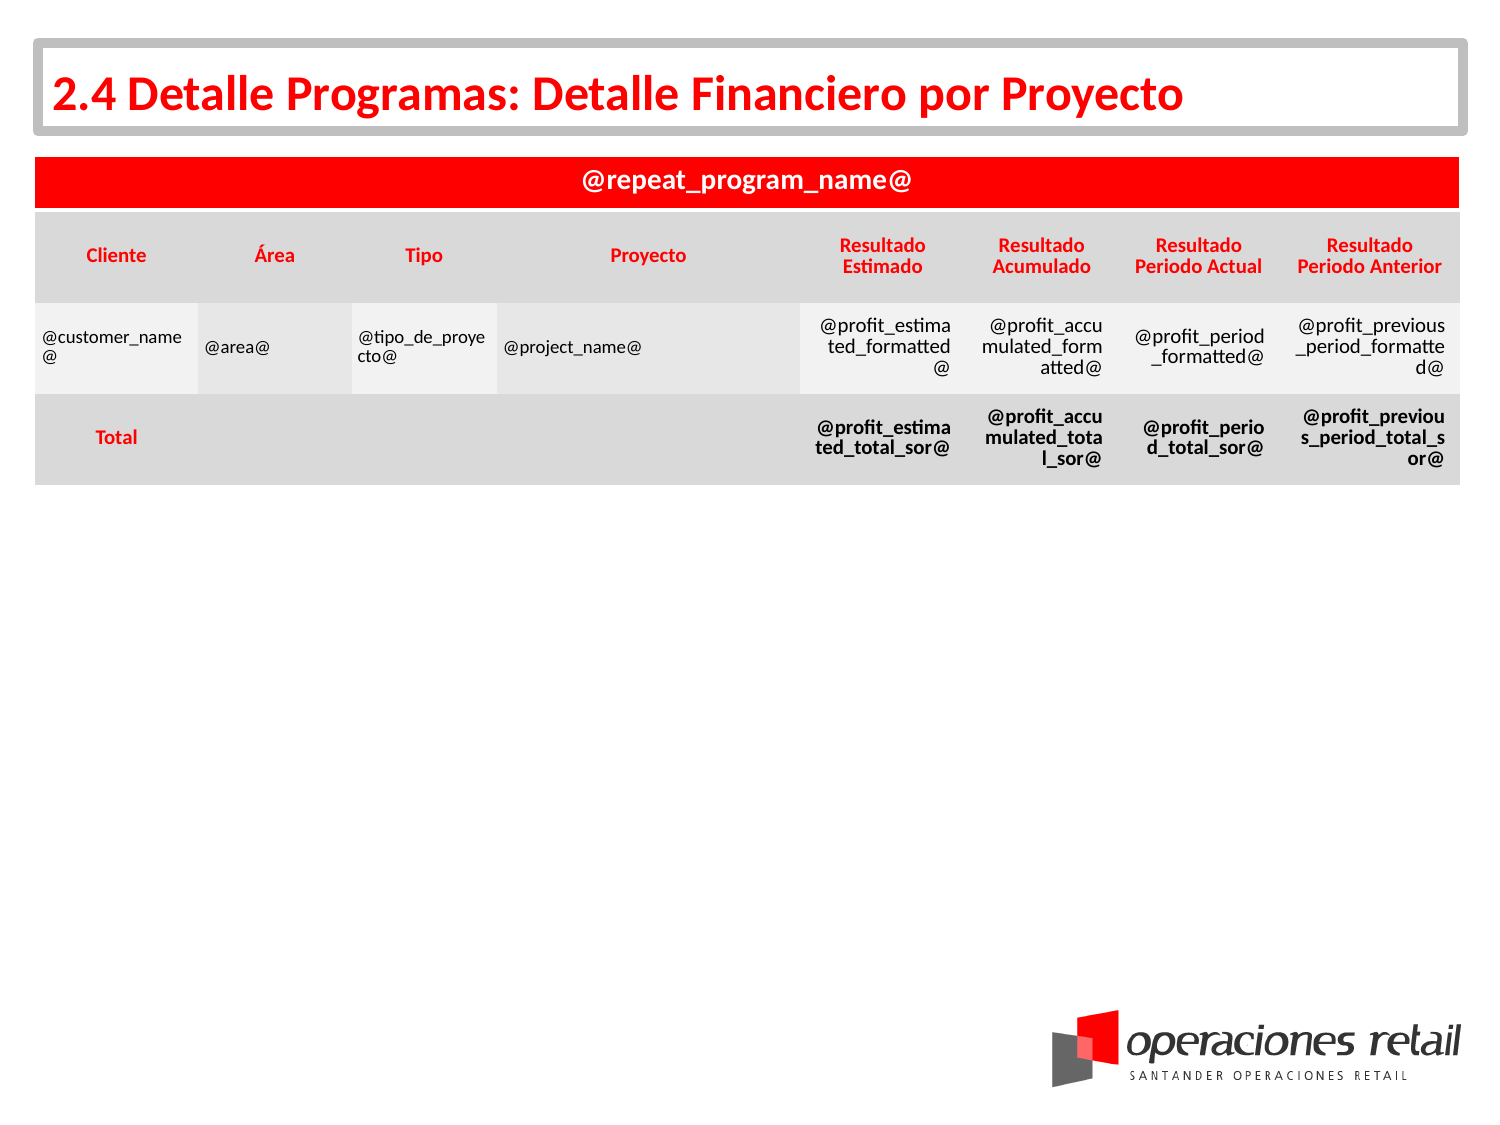

2.4 Detalle Programas: Detalle Financiero por Proyecto
| @repeat\_program\_name@ |
| --- |
| Cliente | Área | Tipo | Proyecto | Resultado Estimado | Resultado Acumulado | Resultado Periodo Actual | Resultado Periodo Anterior |
| --- | --- | --- | --- | --- | --- | --- | --- |
| @customer\_name@ | @area@ | @tipo\_de\_proyecto@ | @project\_name@ | @profit\_estimated\_formatted@ | @profit\_accumulated\_formatted@ | @profit\_period\_formatted@ | @profit\_previous\_period\_formatted@ |
| Total | | | | @profit\_estimated\_total\_sor@ | @profit\_accumulated\_total\_sor@ | @profit\_period\_total\_sor@ | @profit\_previous\_period\_total\_sor@ |